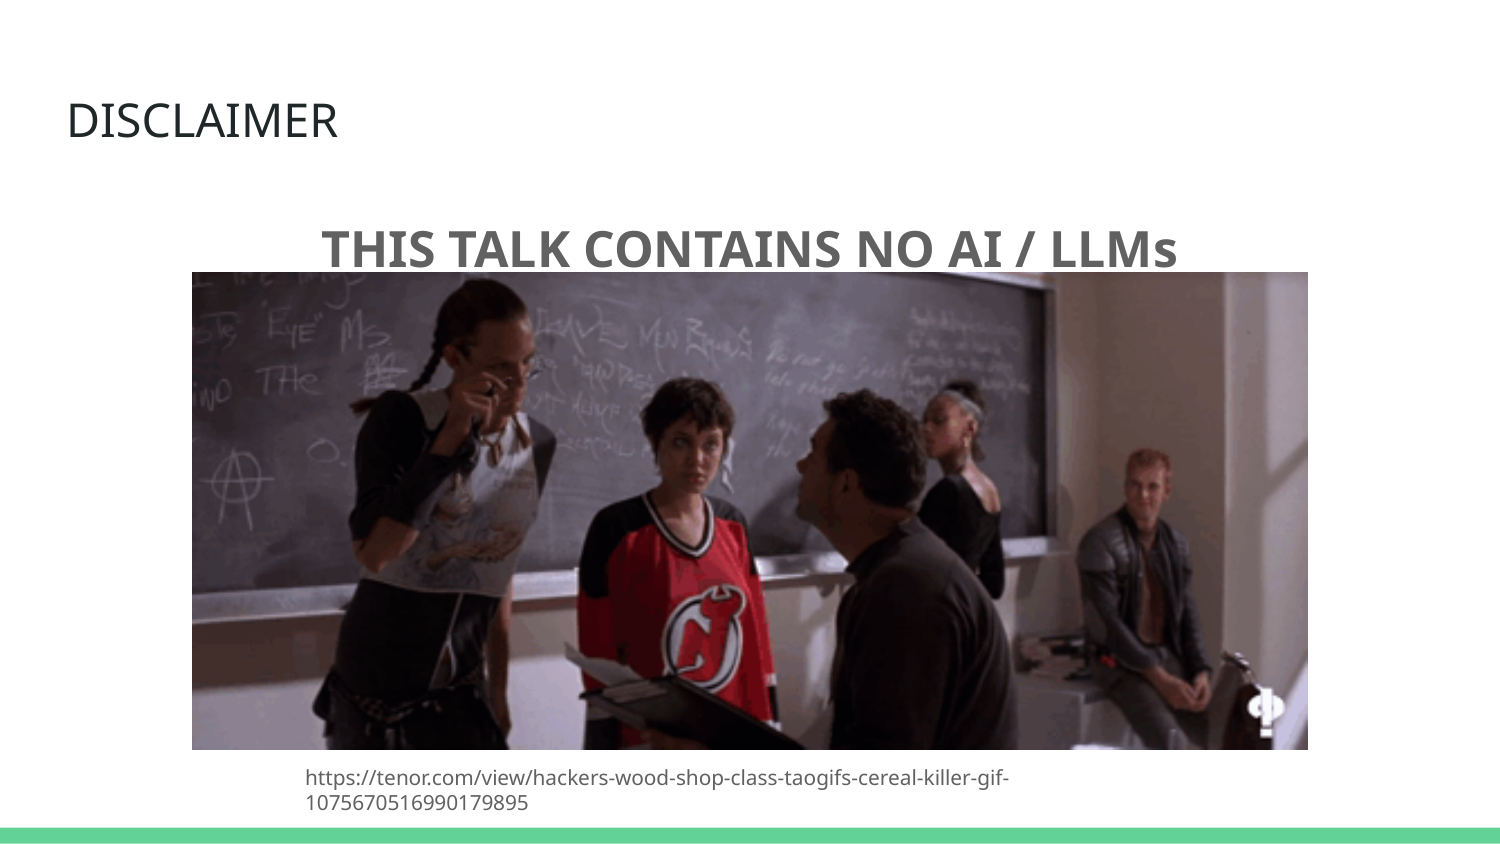

# DISCLAIMER
THIS TALK CONTAINS NO AI / LLMs
https://tenor.com/view/hackers-wood-shop-class-taogifs-cereal-killer-gif-1075670516990179895